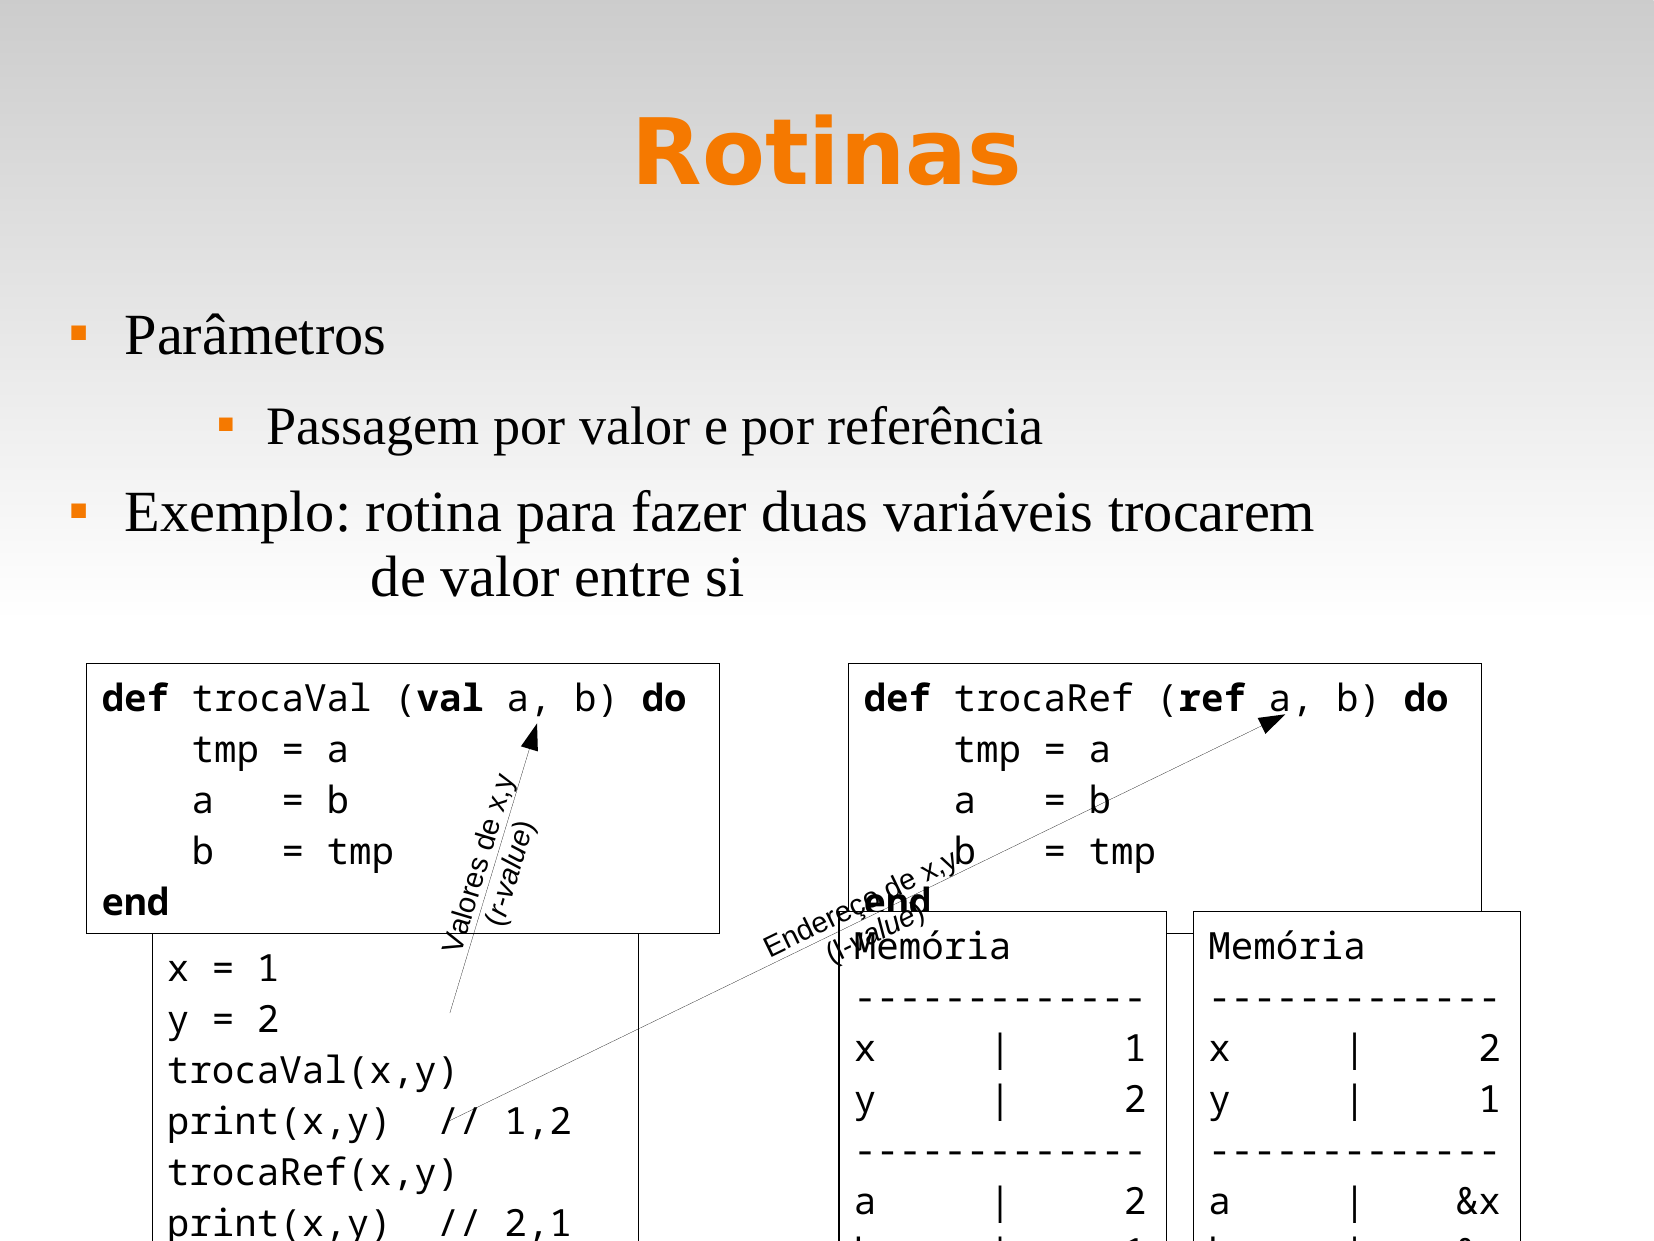

# Rotinas
Parâmetros
Passagem por valor e por referência
Exemplo: rotina para fazer duas variáveis trocarem de valor entre si
def trocaVal (val a, b) do
 tmp = a
 a = b
 b = tmp
end
def trocaRef (ref a, b) do
 tmp = a
 a = b
 b = tmp
end
Endereço de x,y
(l-value)
Valores de x,y
(r-value)
Memória
-------------
x | 1
y | 2
-------------
a | ?
b | ?
Memória
-------------
x | 1
y | 2
-------------
a | 1
b | 2
Memória
-------------
x | 1
y | 2
-------------
a | 2
b | 1
Memória
-------------
x | 1
y | 2
-------------
a | ?
b | ?
Memória
-------------
x | 1
y | 2
-------------
a | &x
b | &y
Memória
-------------
x | 2
y | 1
-------------
a | &x
b | &y
x = 1
y = 2
trocaVal(x,y)
print(x,y) // 1,2
trocaRef(x,y)
print(x,y) // 2,1